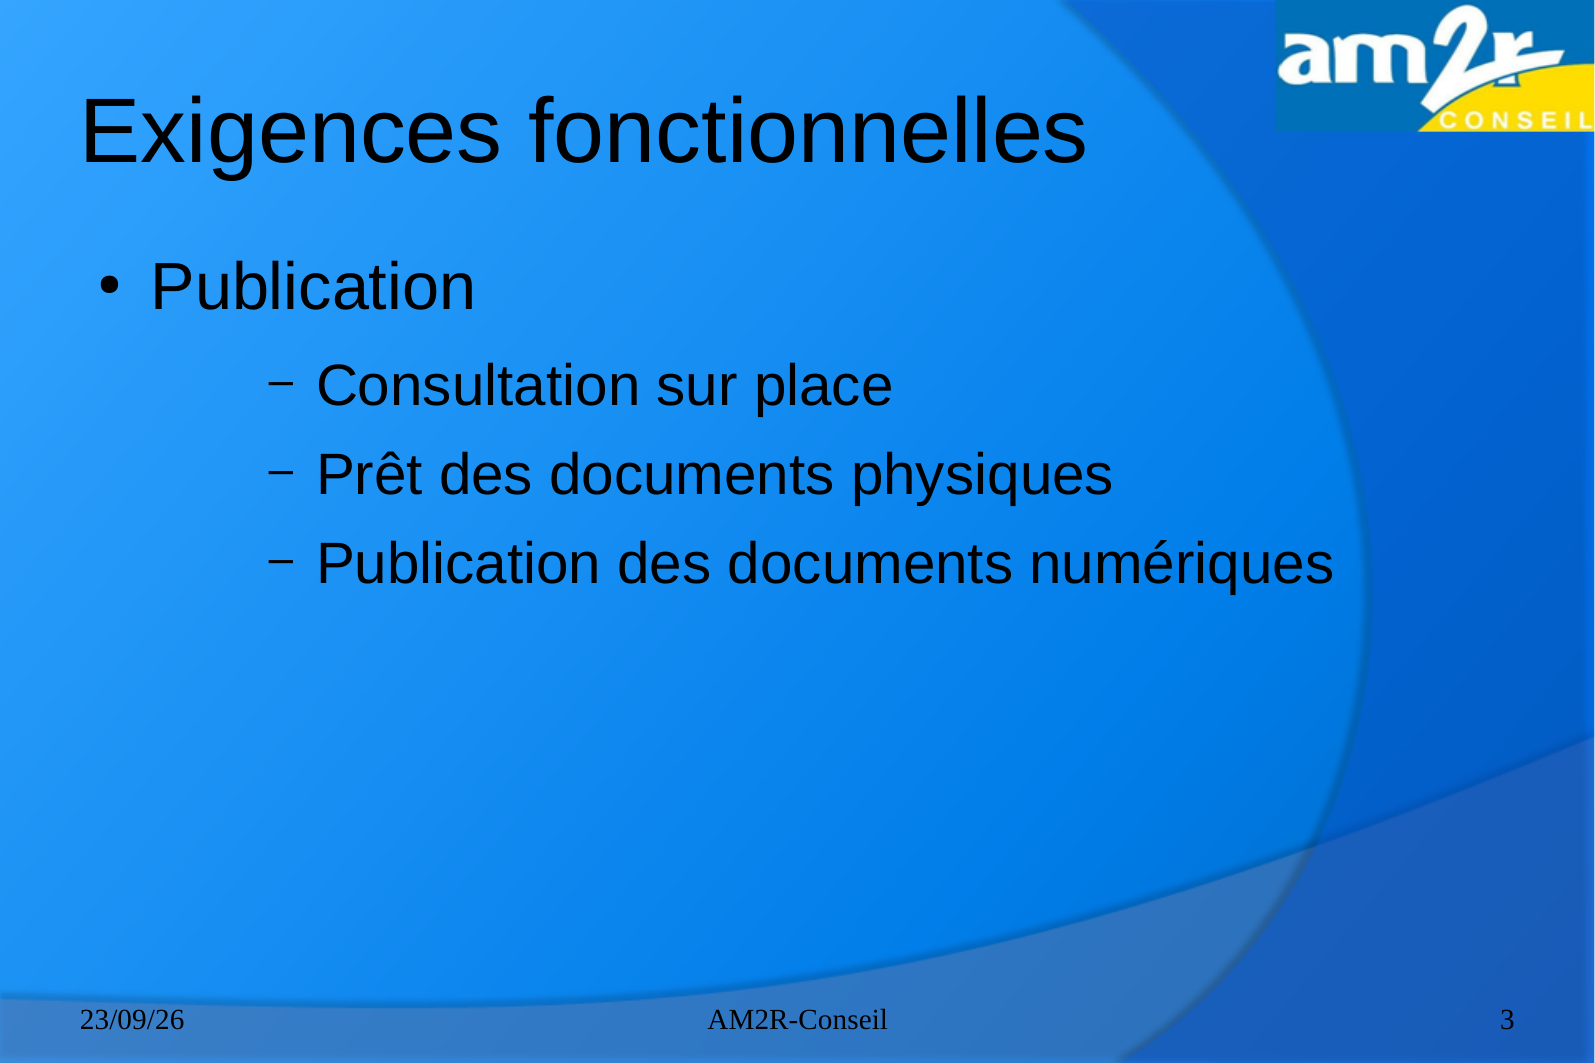

# Exigences fonctionnelles
Publication
Consultation sur place
Prêt des documents physiques
Publication des documents numériques
AM2R-Conseil
3